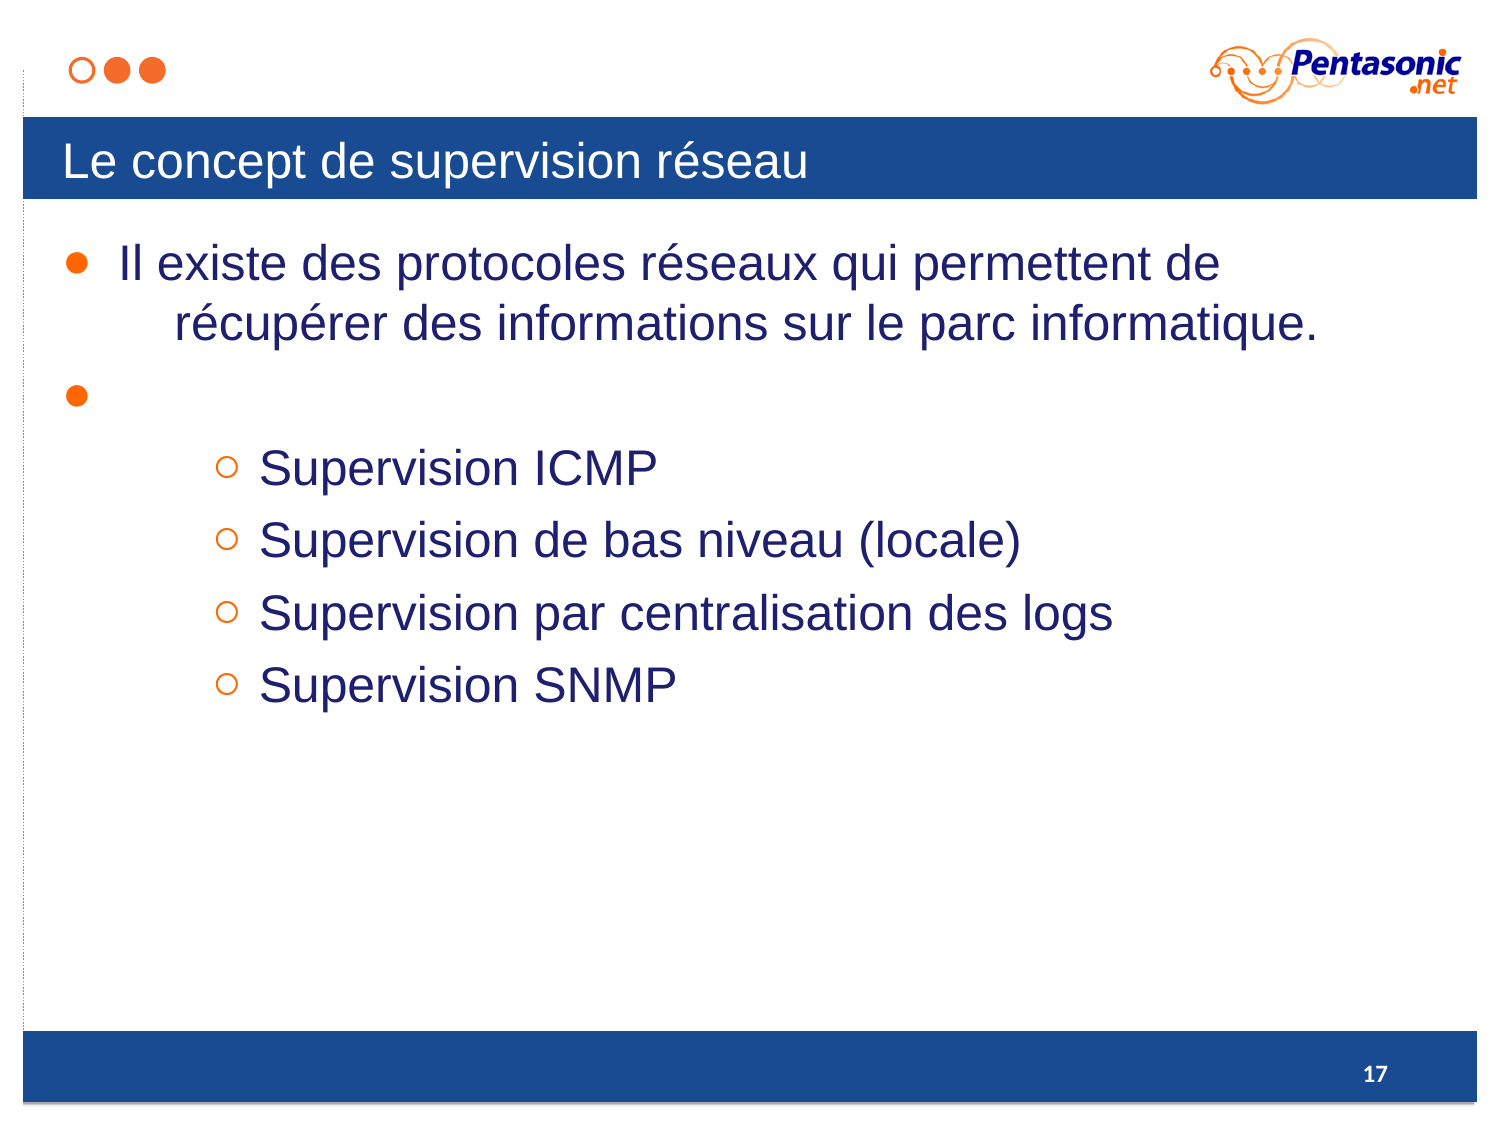

Le concept de supervision réseau
# Il existe des protocoles réseaux qui permettent de récupérer des informations sur le parc informatique.
Supervision ICMP
Supervision de bas niveau (locale)
Supervision par centralisation des logs
Supervision SNMP